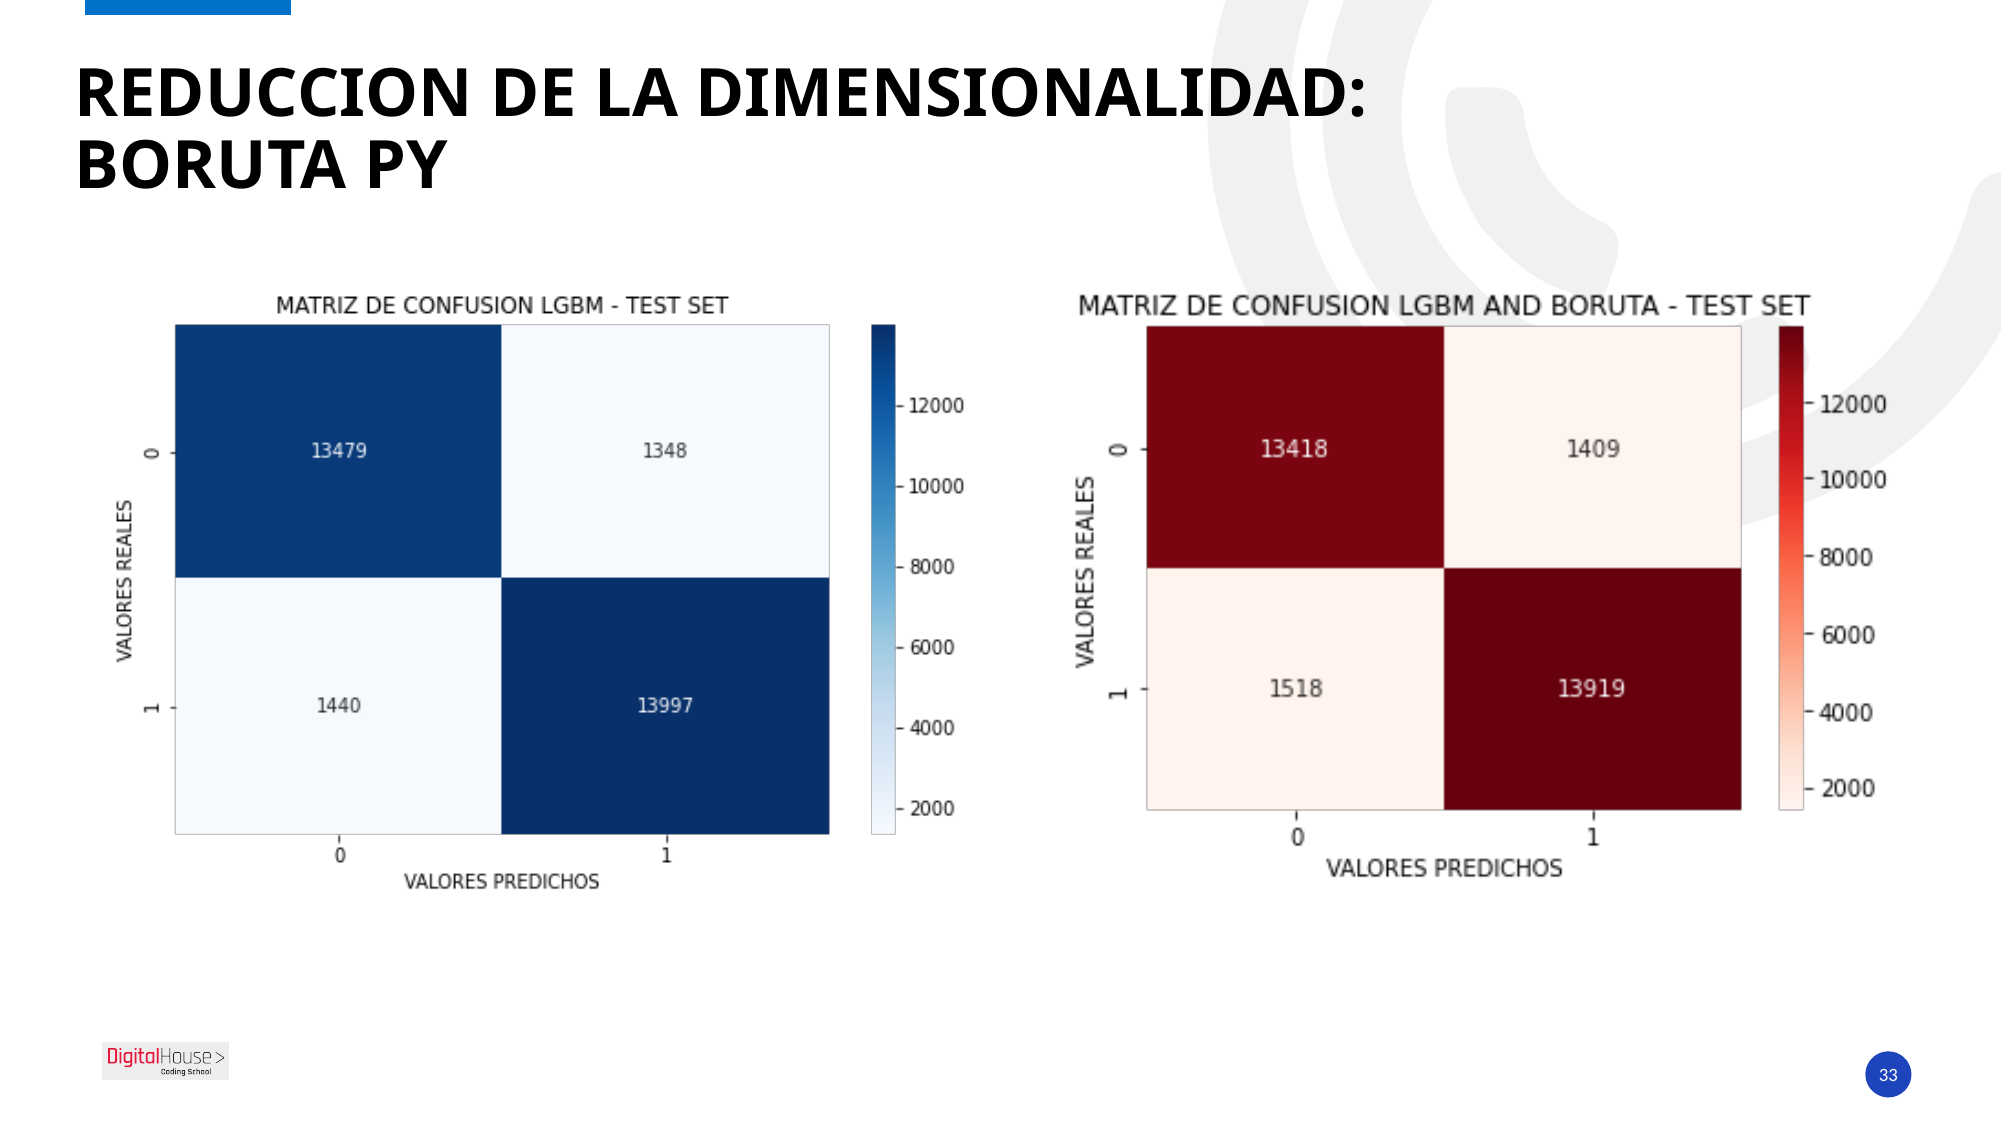

Reduccion de la dimensionalidad:
boruta py
#